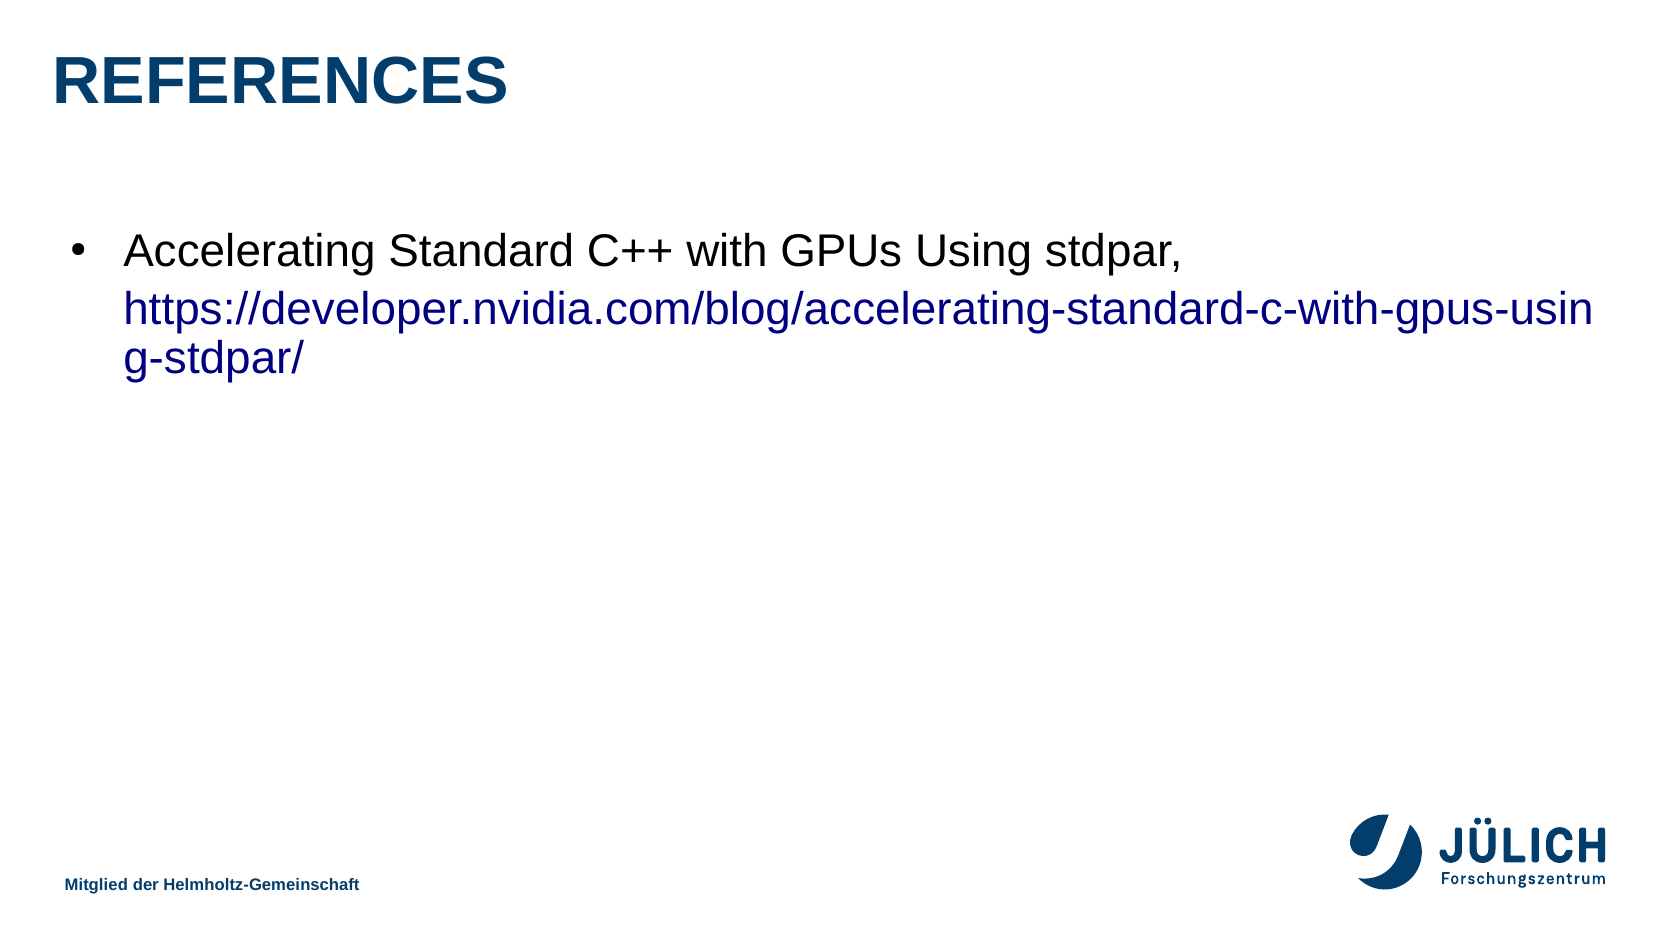

# References
Accelerating Standard C++ with GPUs Using stdpar,
https://developer.nvidia.com/blog/accelerating-standard-c-with-gpus-using-stdpar/